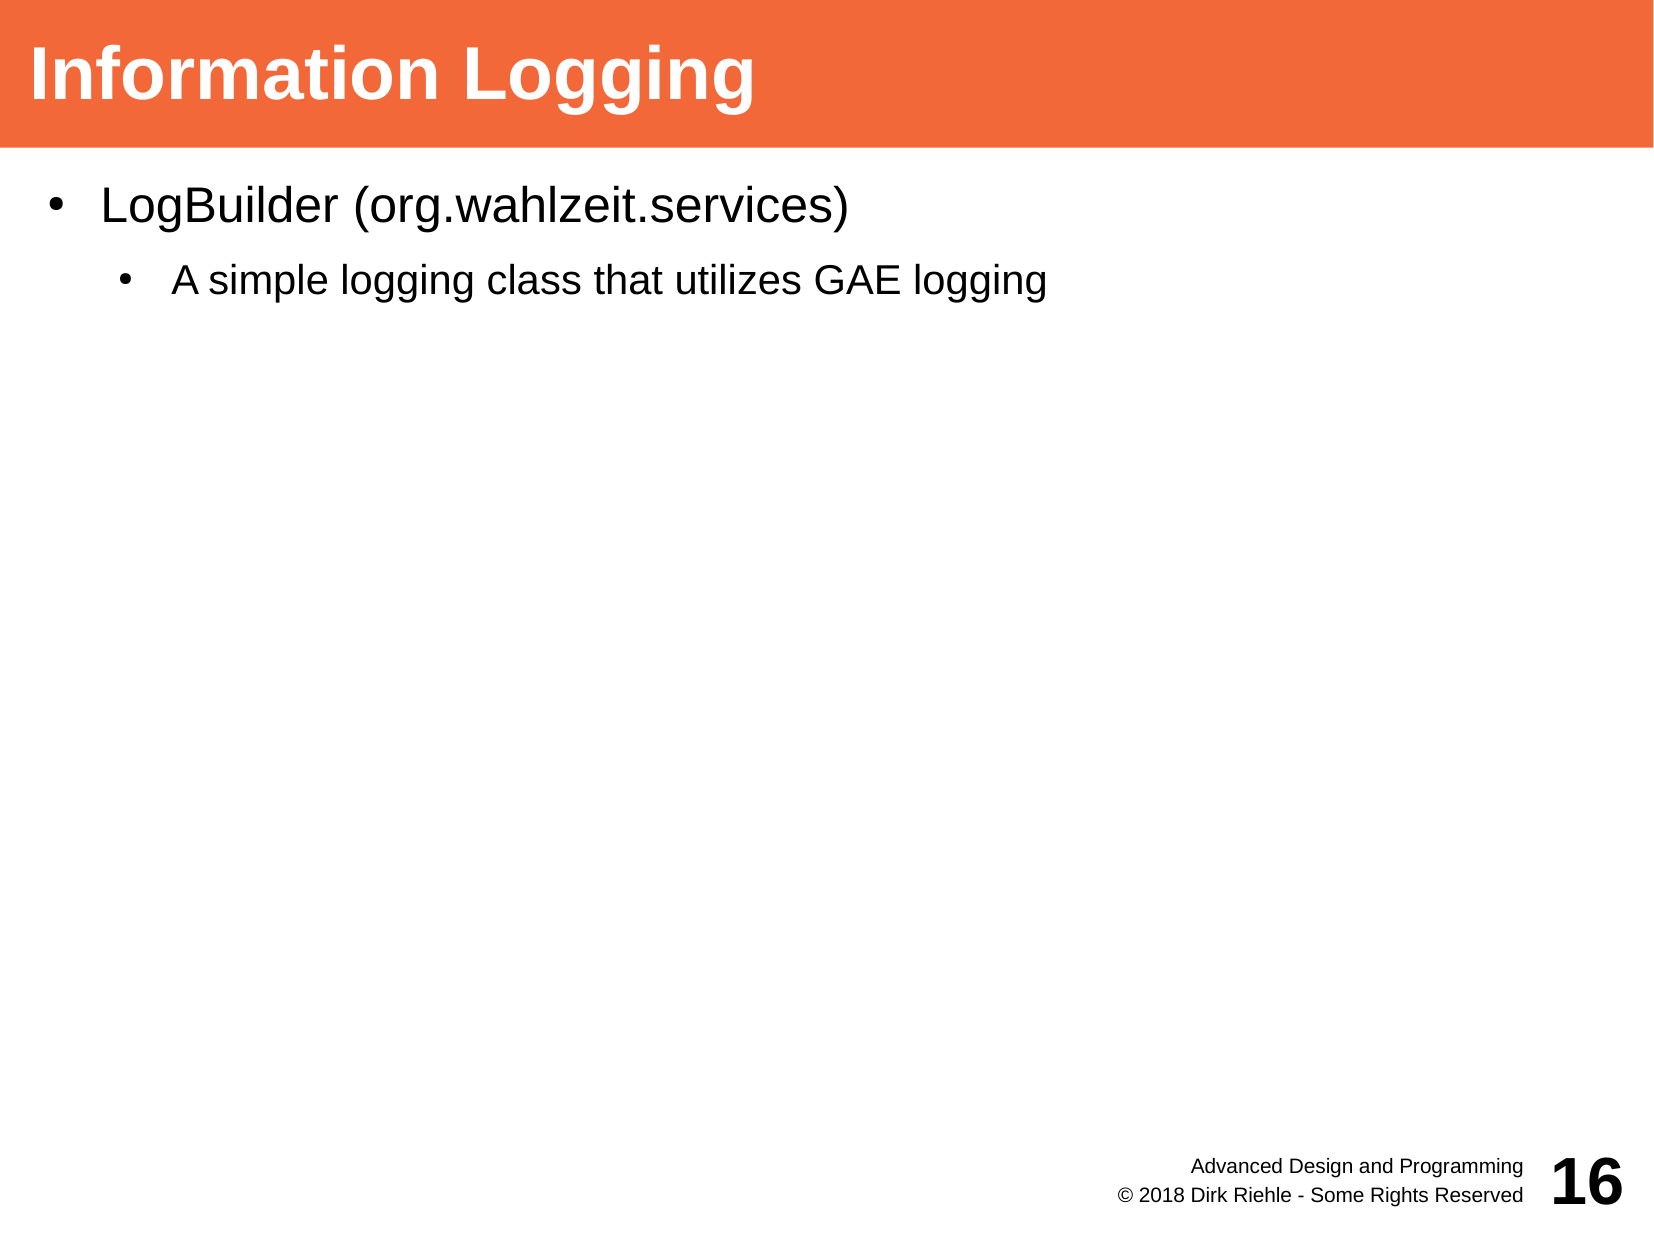

# Information Logging
LogBuilder (org.wahlzeit.services)
A simple logging class that utilizes GAE logging
Advanced Design and Programming
16
© 2018 Dirk Riehle - Some Rights Reserved